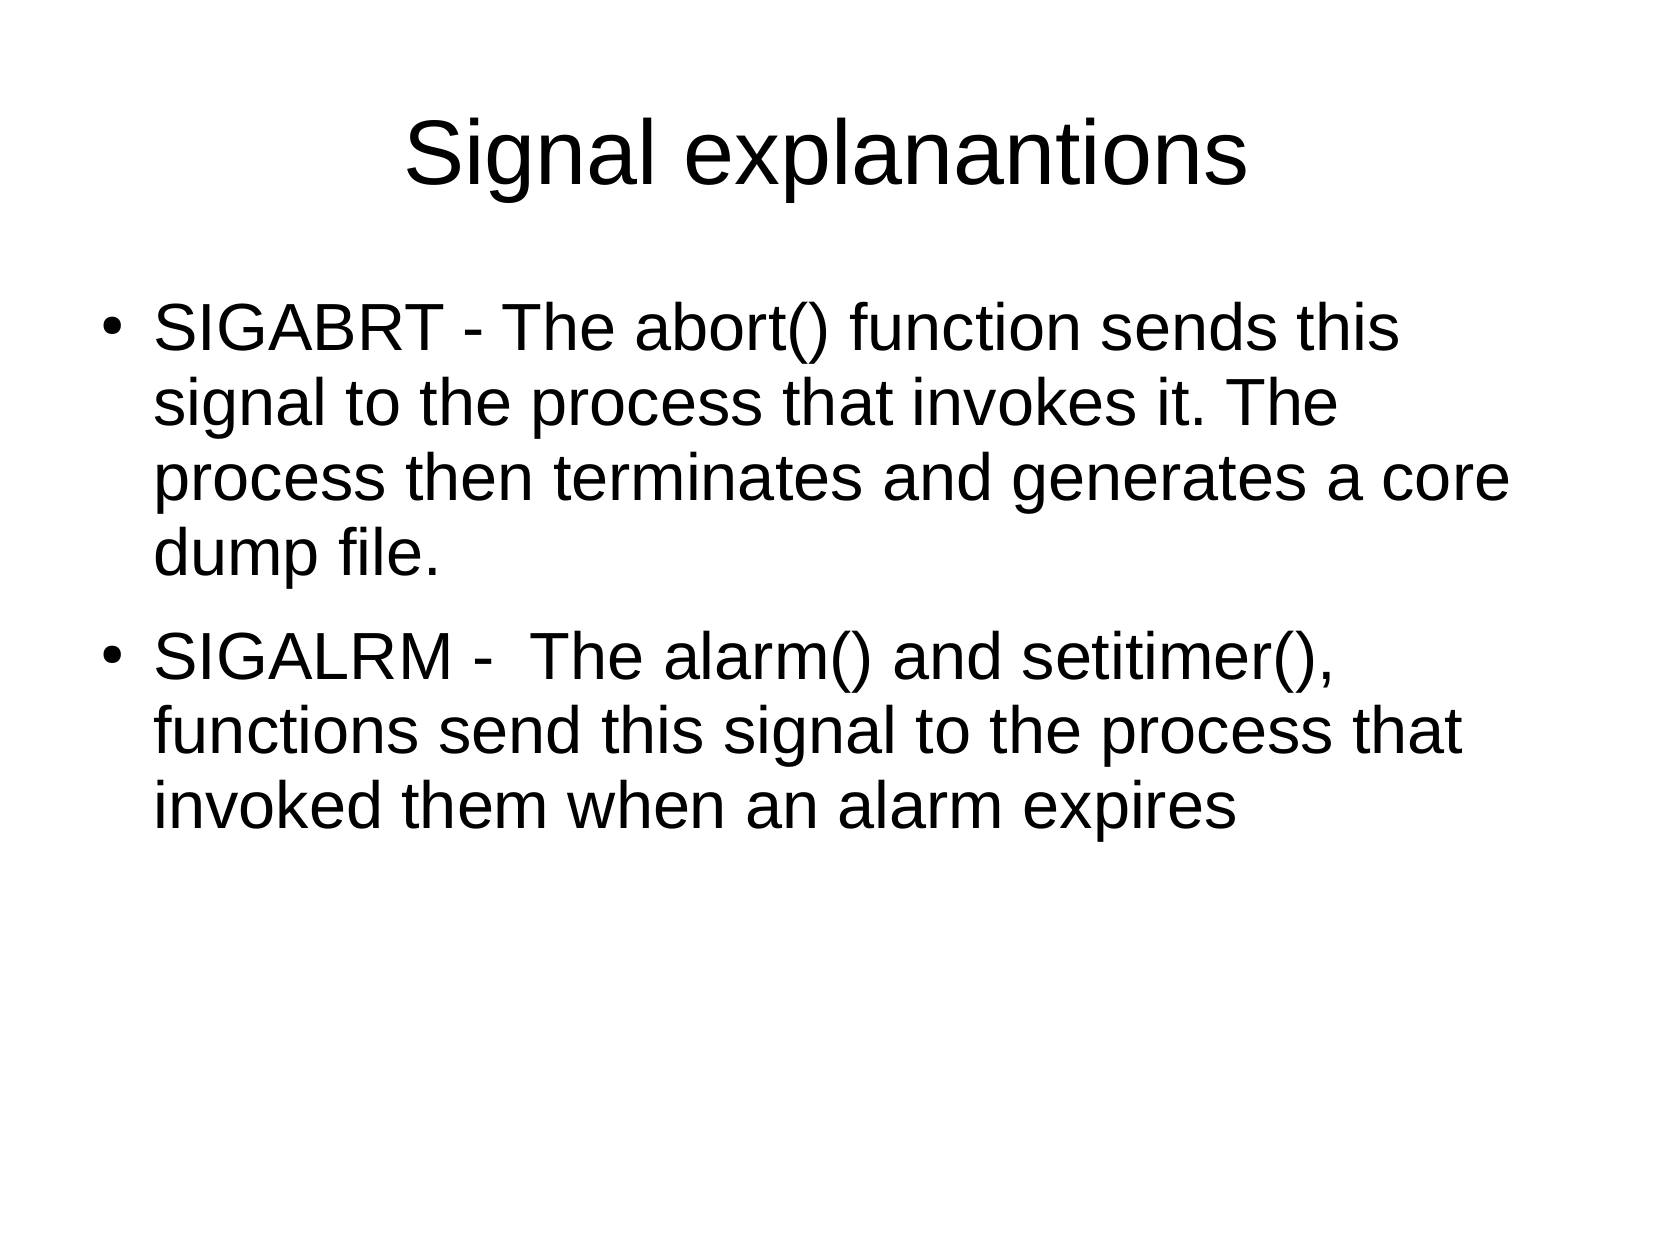

# Signal explanantions
SIGABRT - The abort() function sends this signal to the process that invokes it. The process then terminates and generates a core dump file.
SIGALRM - The alarm() and setitimer(), functions send this signal to the process that invoked them when an alarm expires